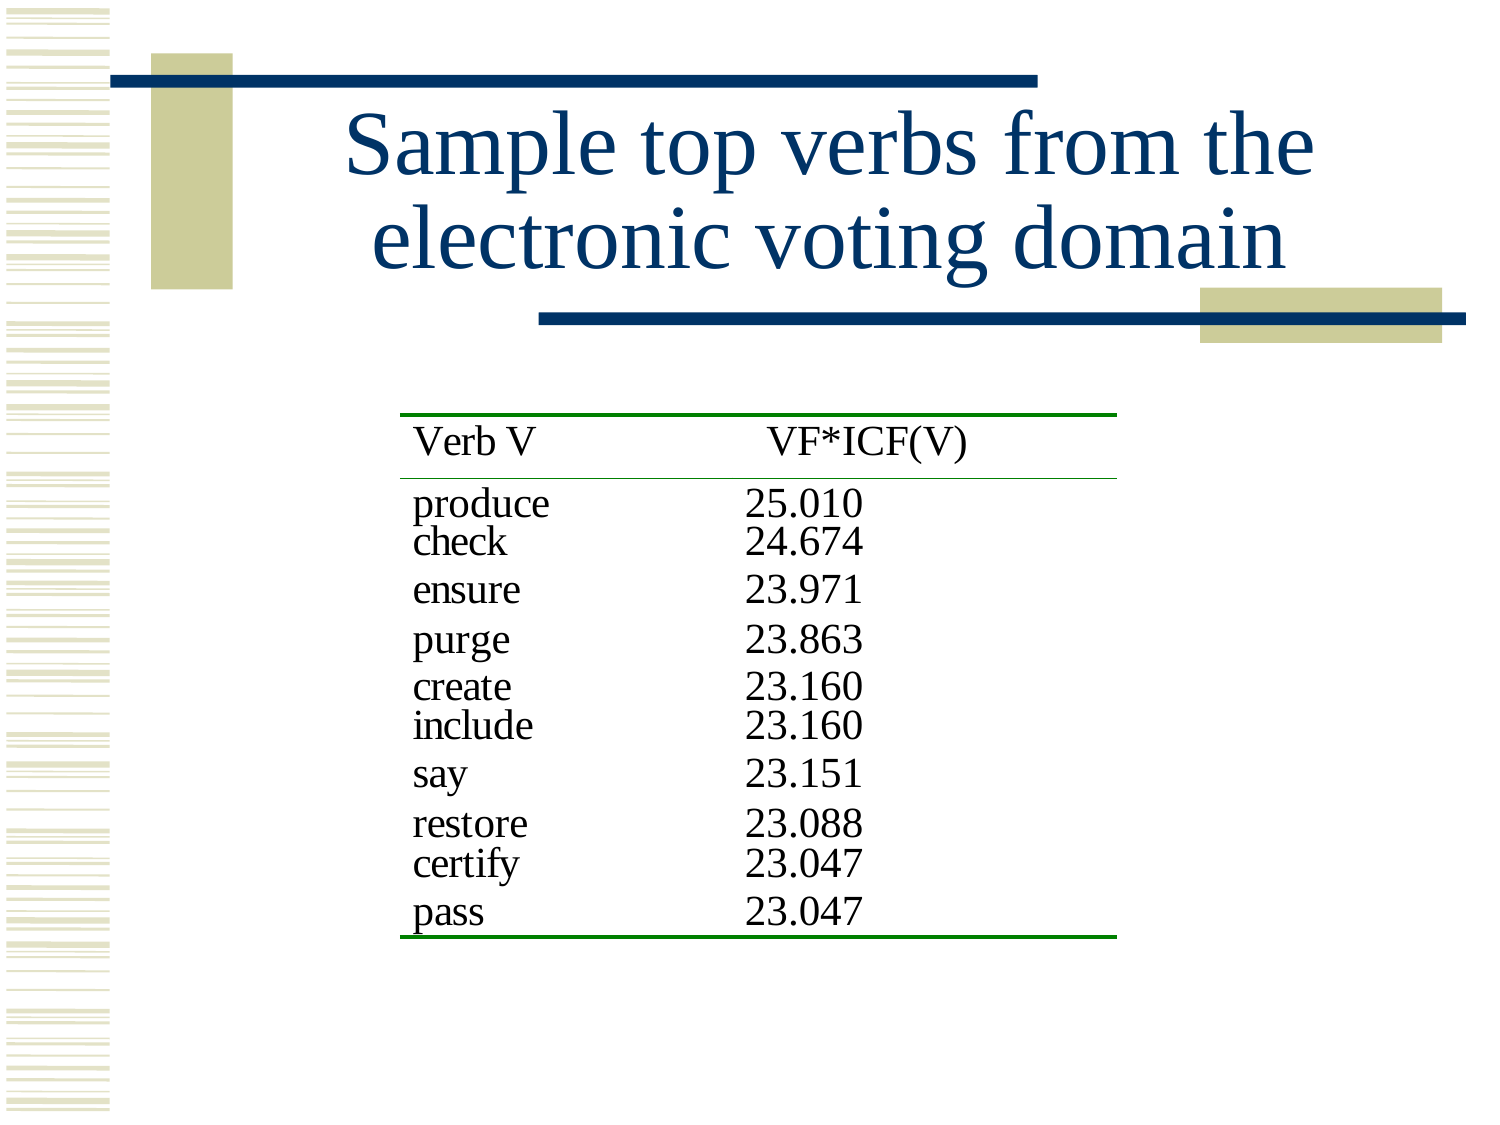

# Sample top verbs from the electronic voting domain